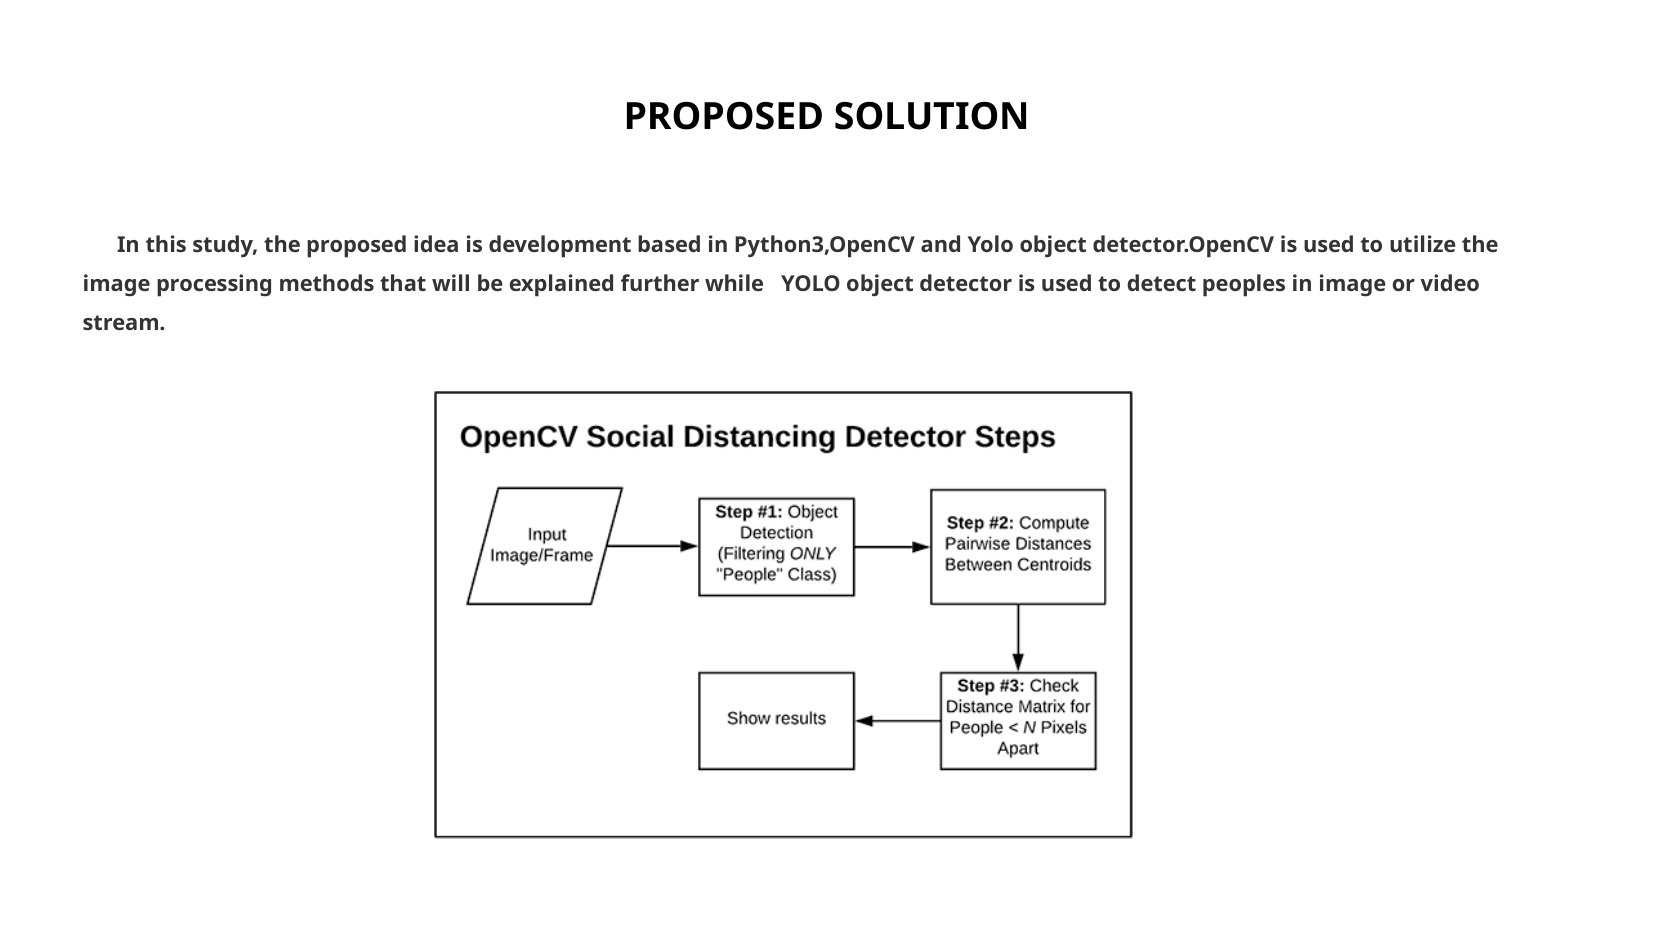

# PROPOSED SOLUTION
 In this study, the proposed idea is development based in Python3,OpenCV and Yolo object detector.OpenCV is used to utilize the image processing methods that will be explained further while YOLO object detector is used to detect peoples in image or video stream.